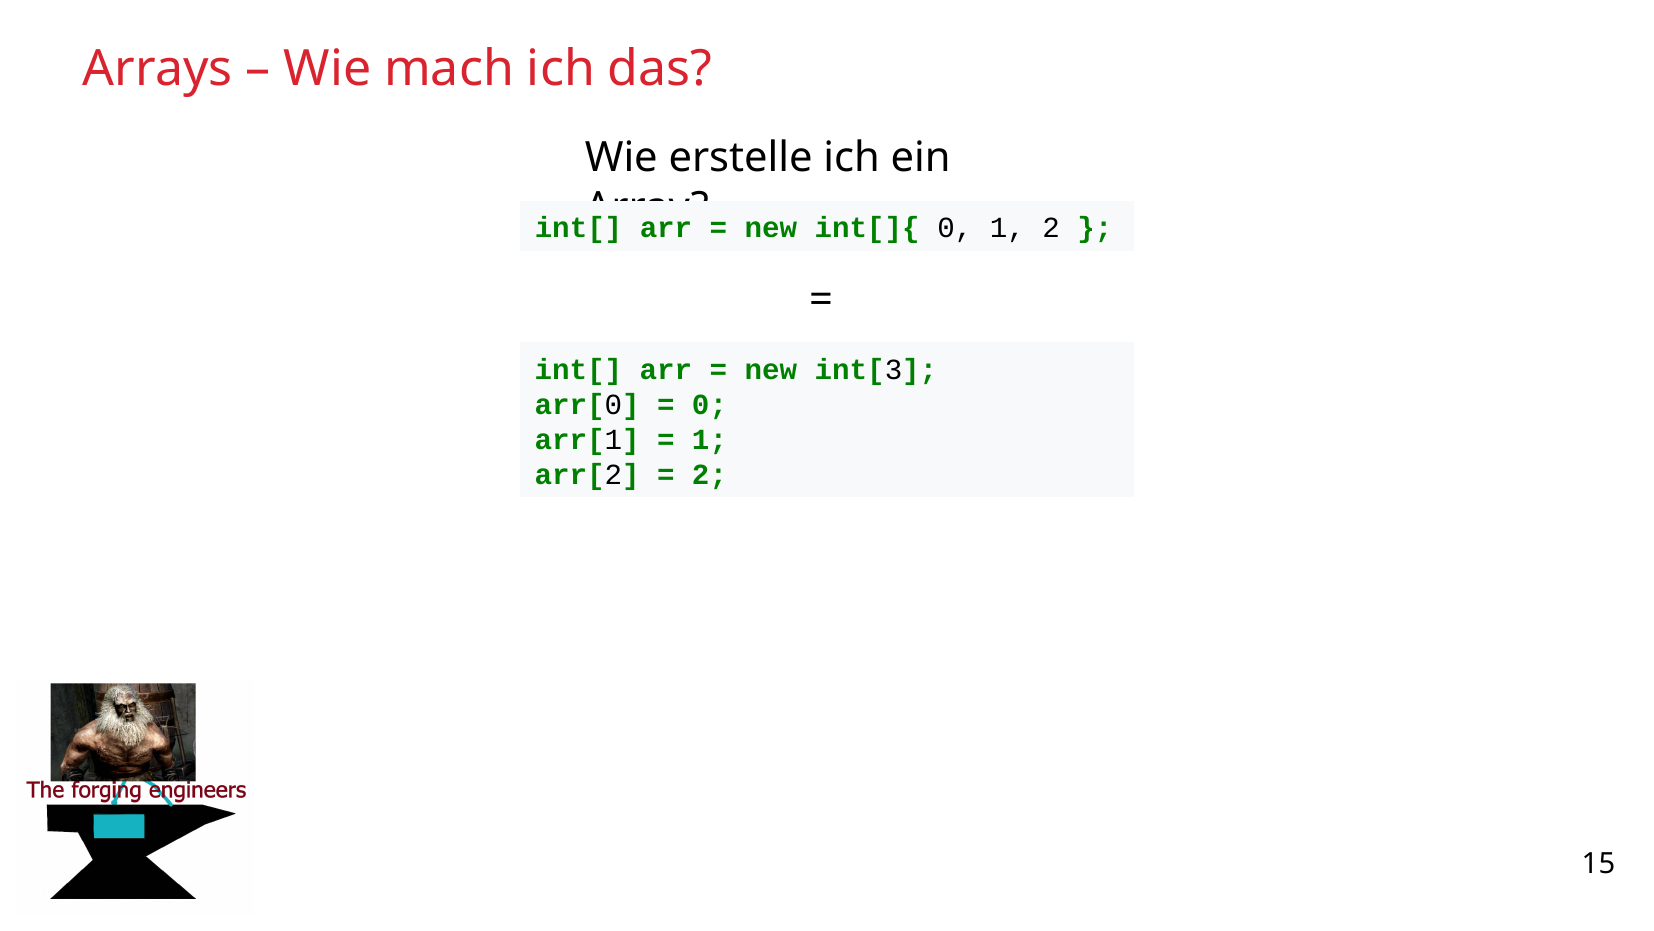

# Arrays – Wie mach ich das?
Wie erstelle ich ein Array?
int[] arr = new int[]{ 0, 1, 2 };
=
int[] arr = new int[3];
arr[0] = 0;
arr[1] = 1;
arr[2] = 2;